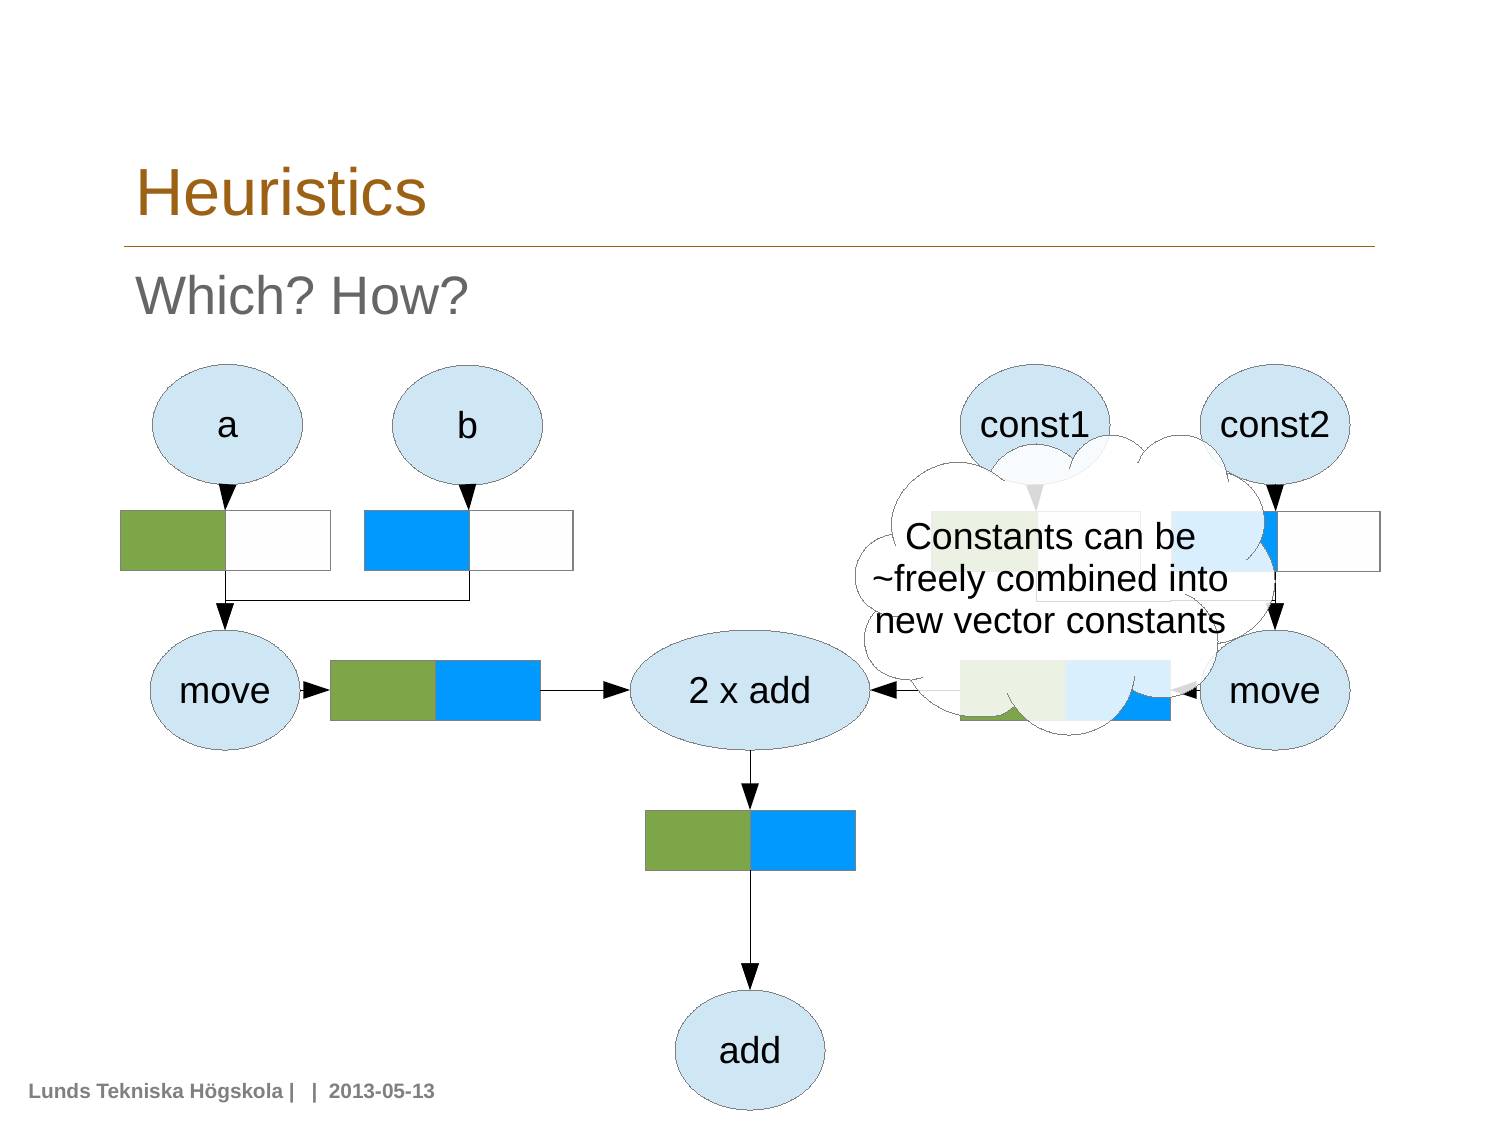

# Heuristics
Which? How?
a
const1
const2
b
Constants can be
~freely combined into
new vector constants
move
2 x add
move
add